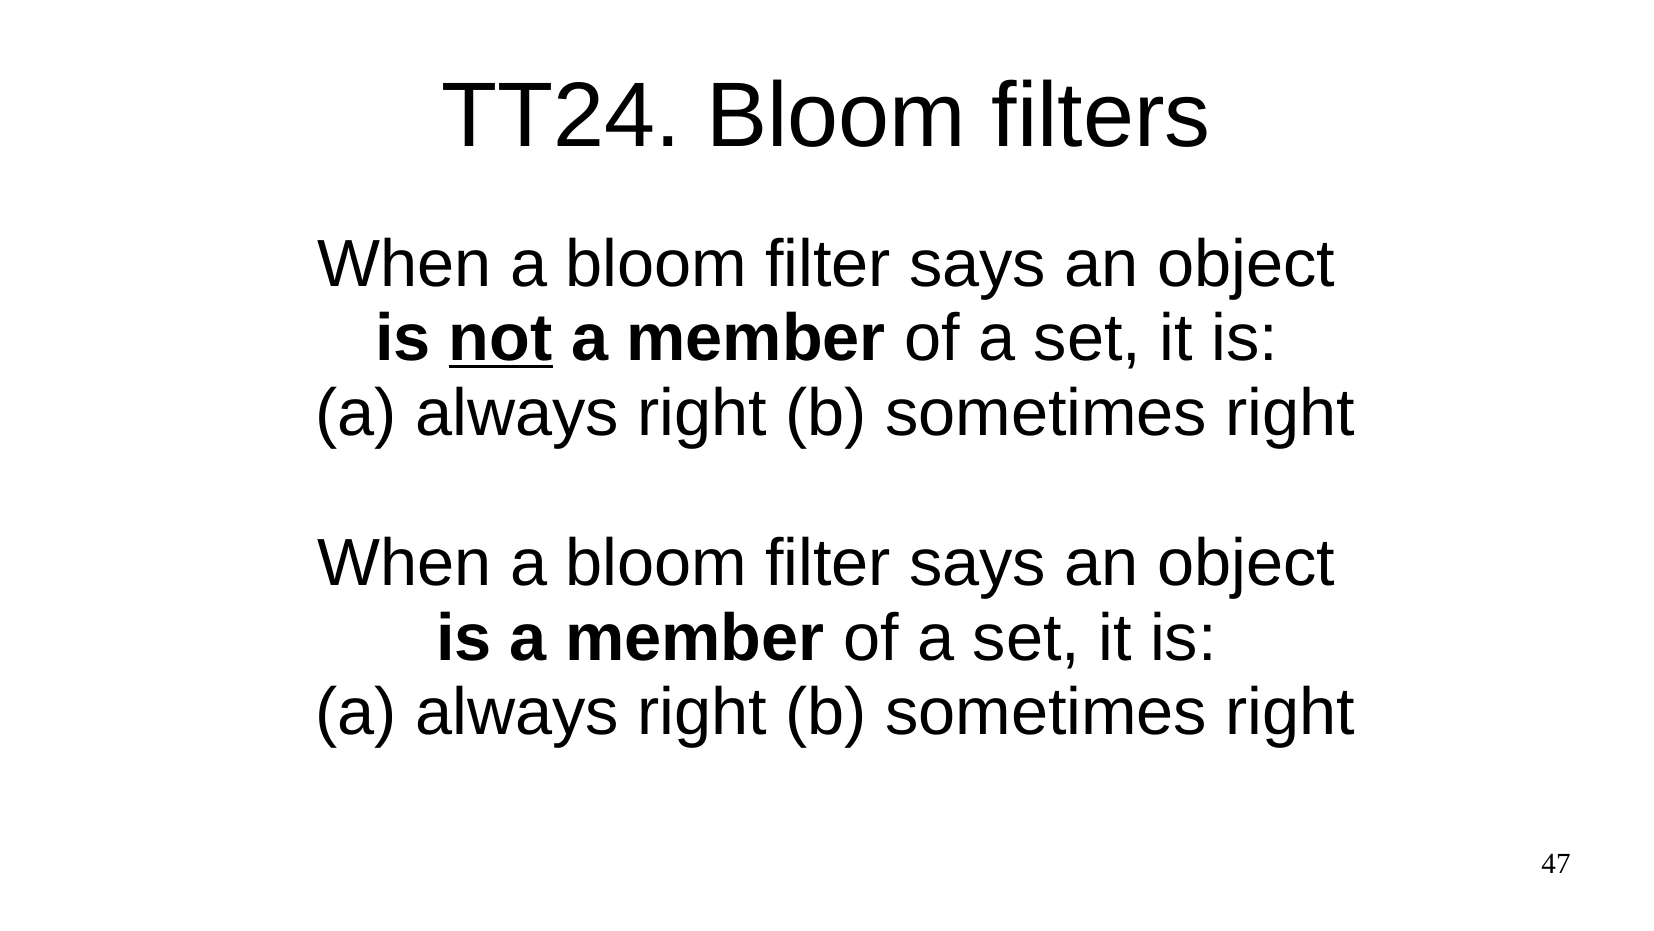

# TT24. Bloom filters
When a bloom filter says an object
is not a member of a set, it is:
 (a) always right (b) sometimes right
When a bloom filter says an object
is a member of a set, it is:
 (a) always right (b) sometimes right
47